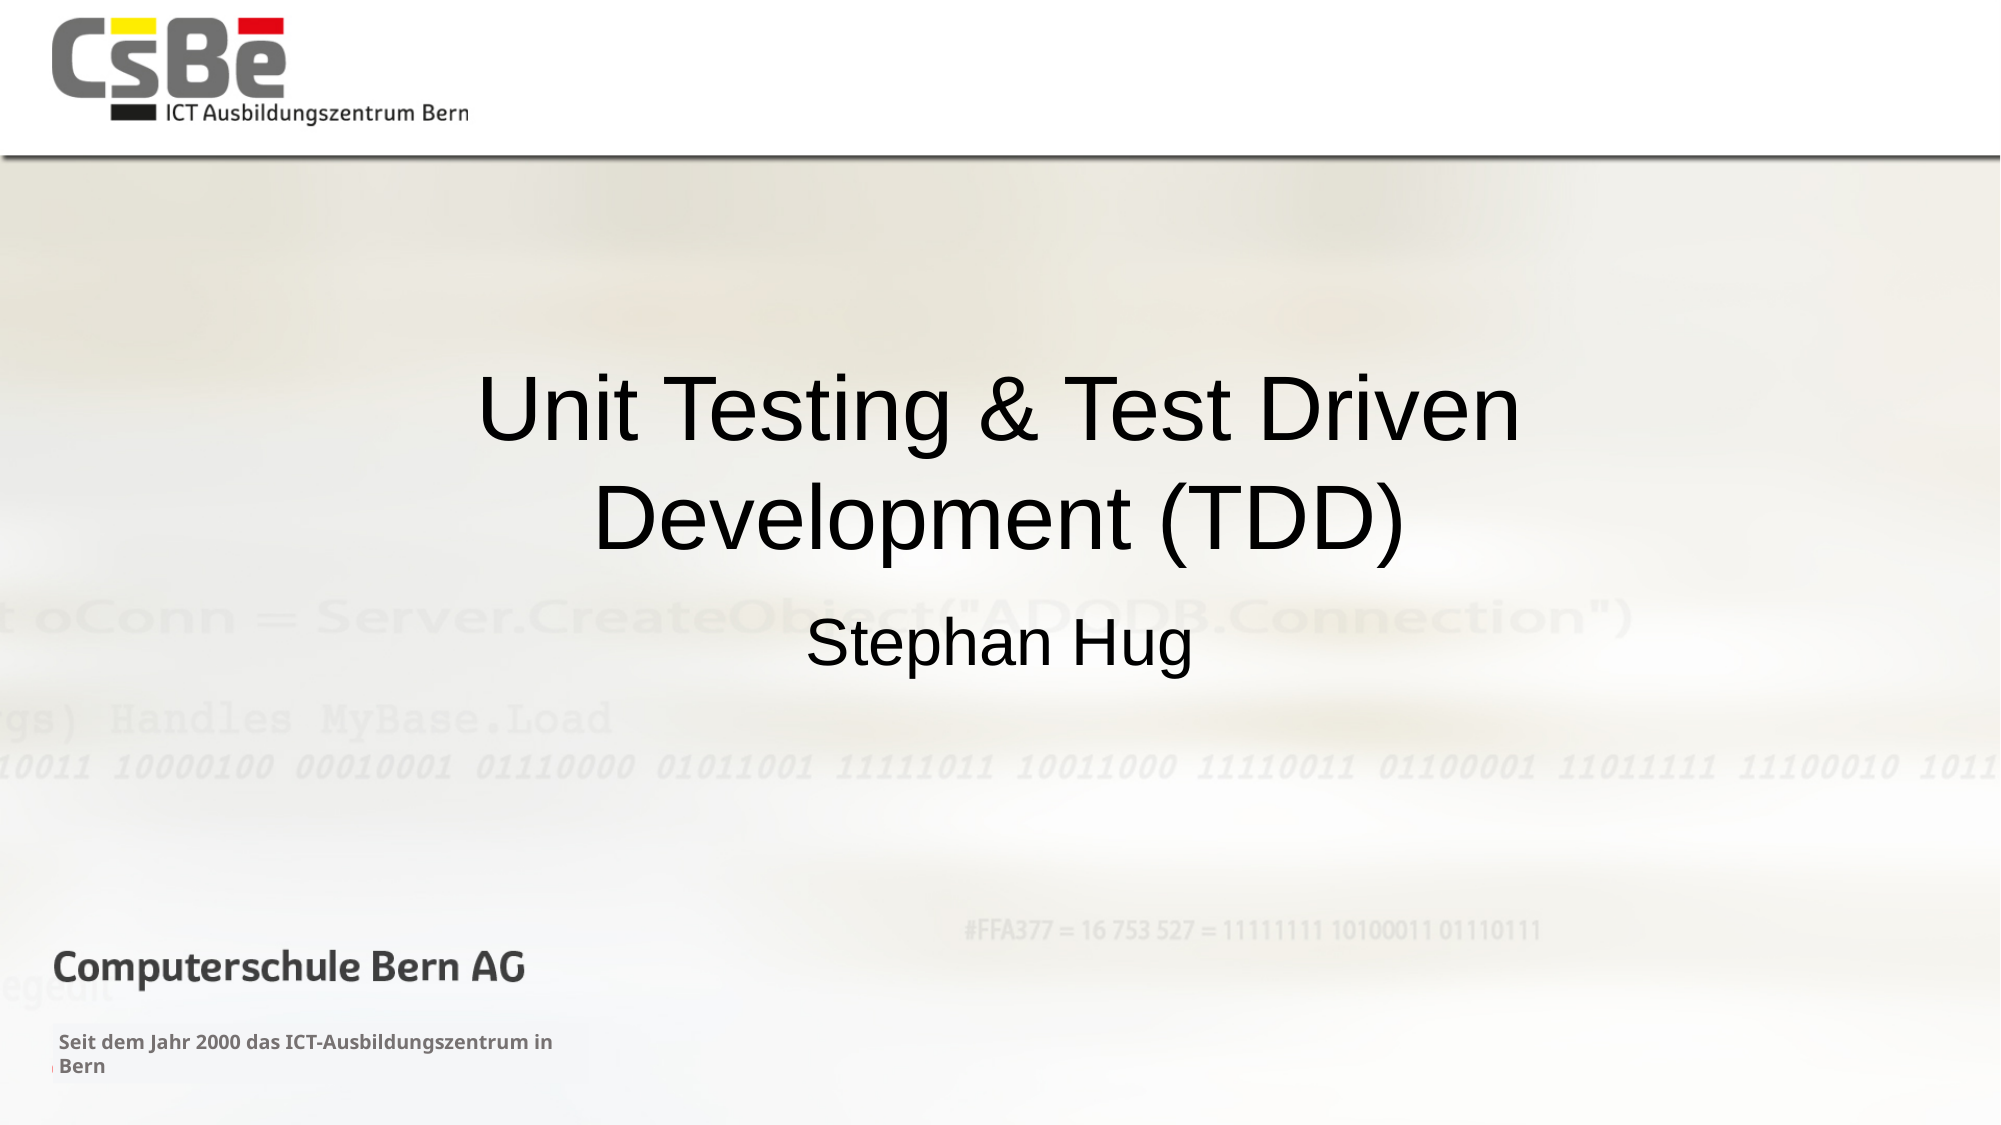

# Unit Testing & Test Driven Development (TDD)
Stephan Hug